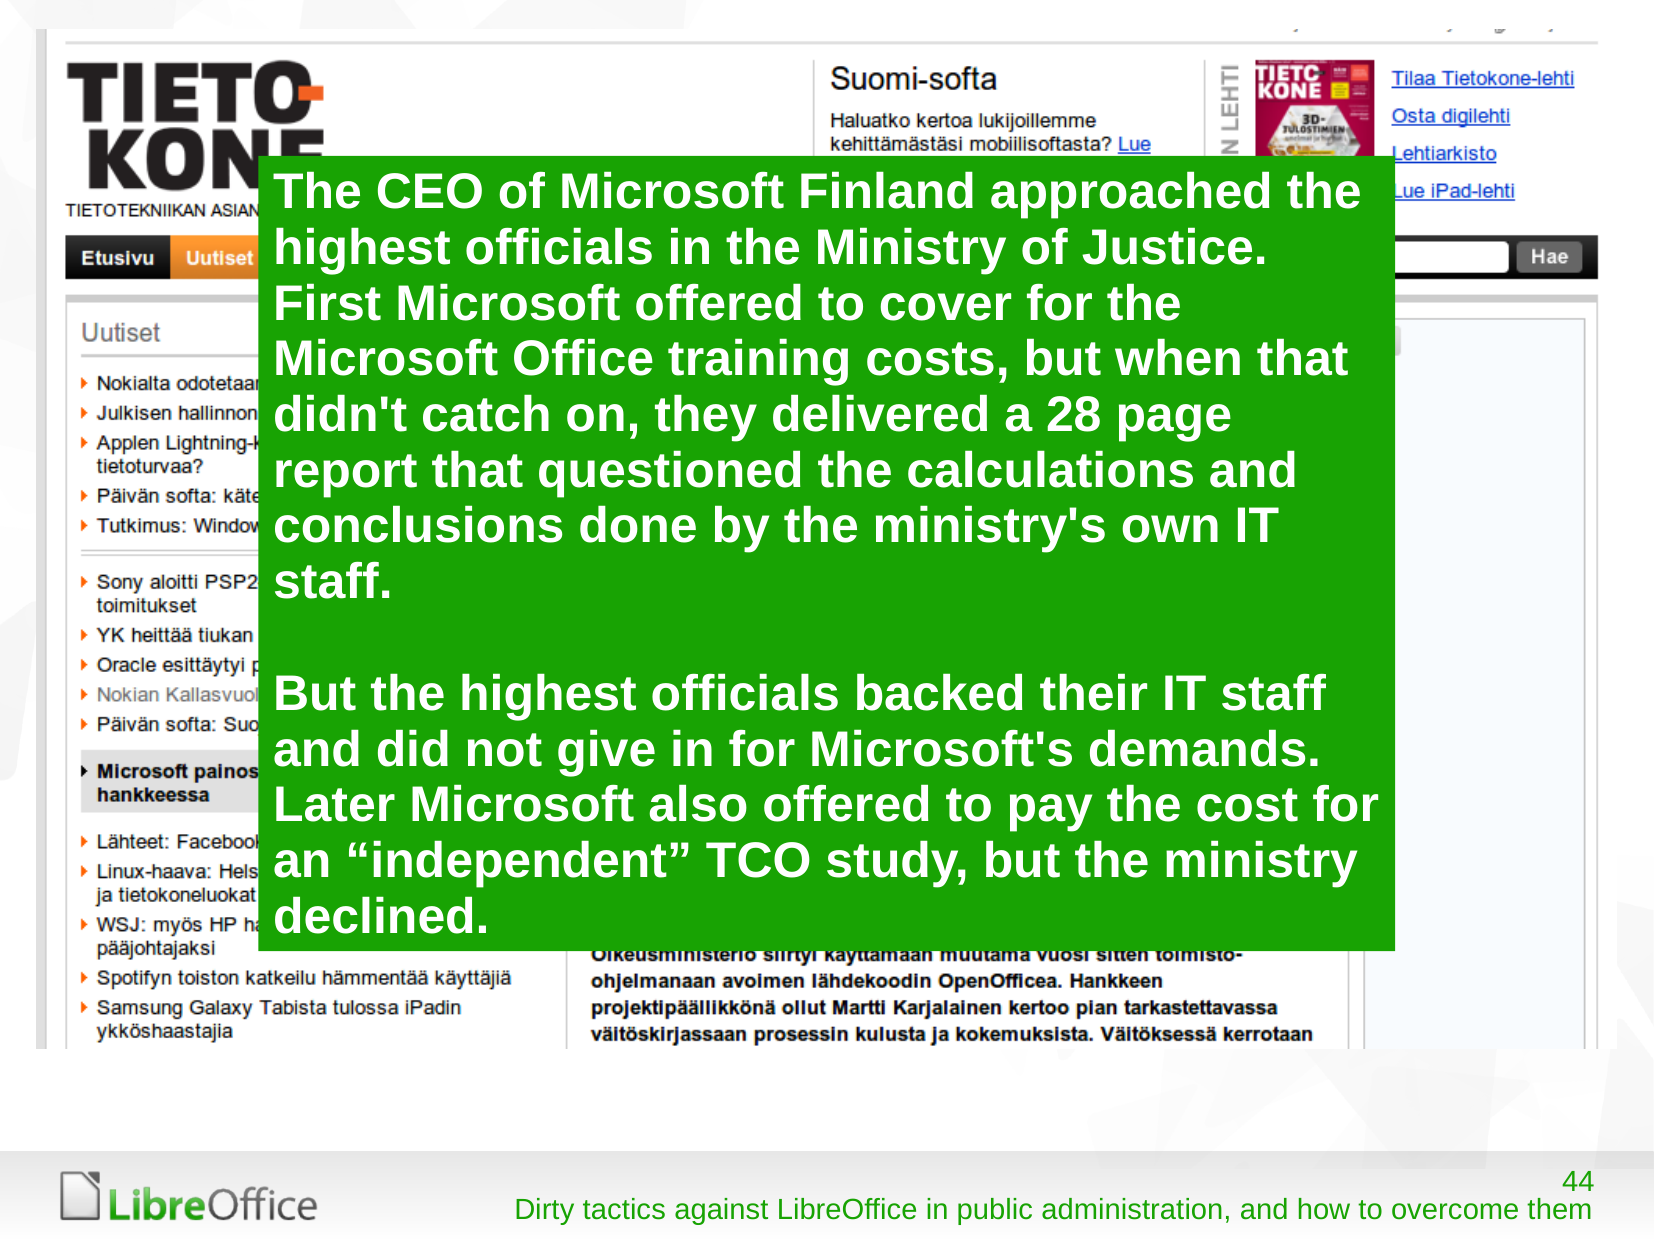

The CEO of Microsoft Finland approached the highest officials in the Ministry of Justice. First Microsoft offered to cover for the Microsoft Office training costs, but when that didn't catch on, they delivered a 28 page report that questioned the calculations and conclusions done by the ministry's own IT staff.
But the highest officials backed their IT staff and did not give in for Microsoft's demands. Later Microsoft also offered to pay the cost for an “independent” TCO study, but the ministry declined.
44
Dirty tactics against LibreOffice in public administration, and how to overcome them